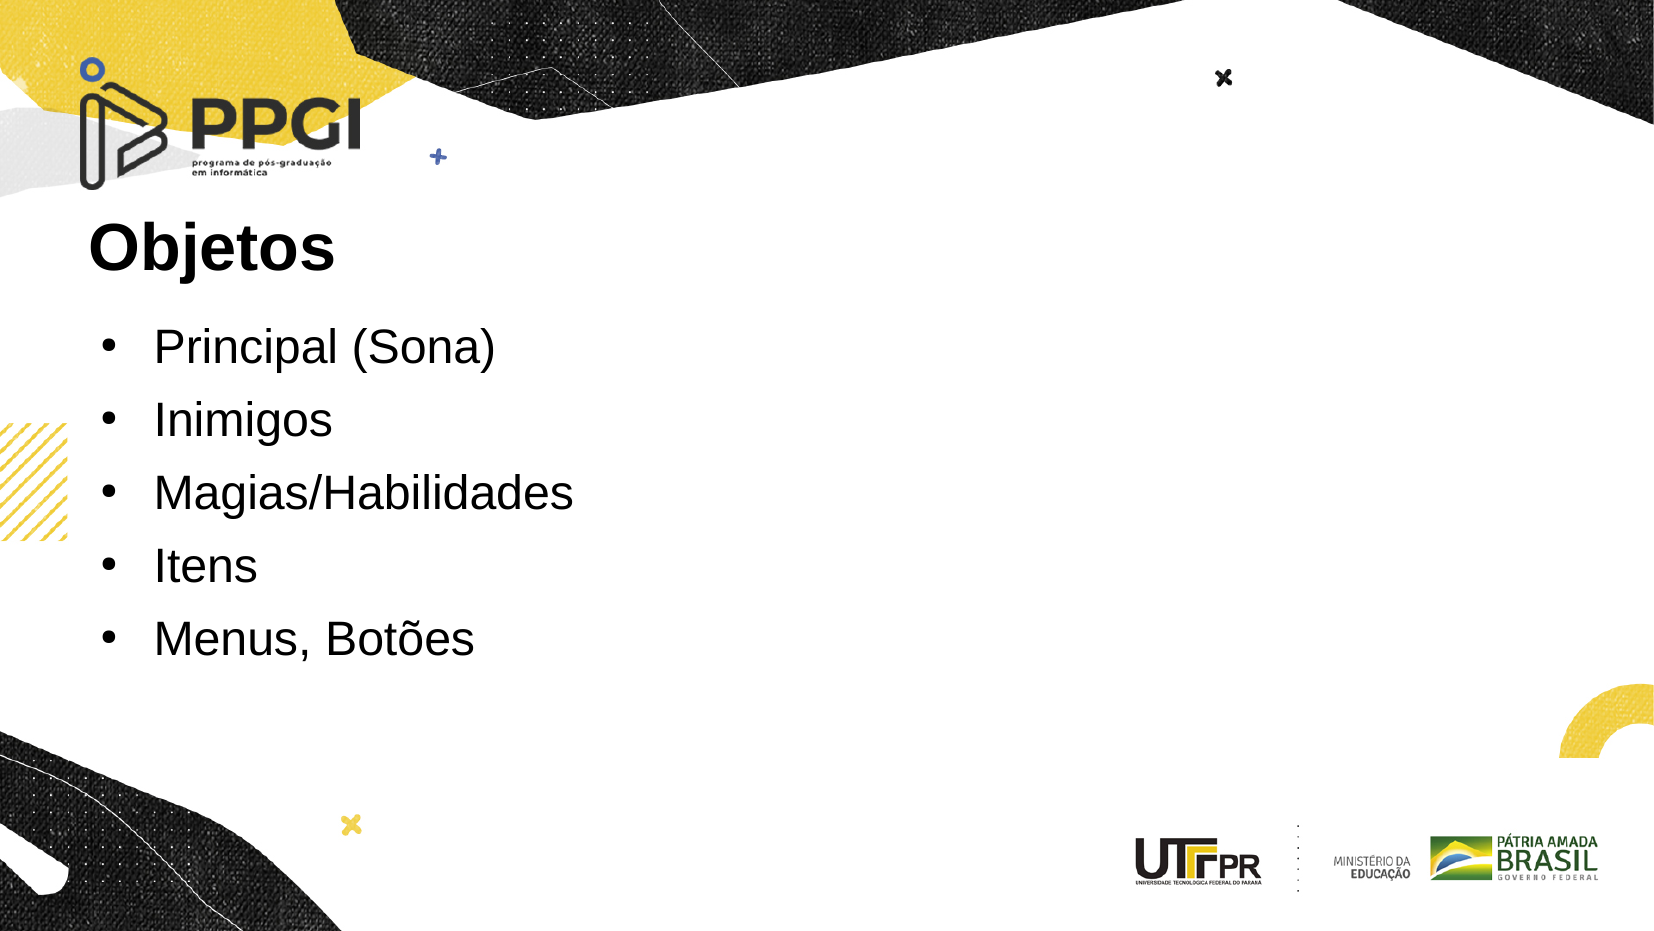

# Objetos
Principal (Sona)
Inimigos
Magias/Habilidades
Itens
Menus, Botões